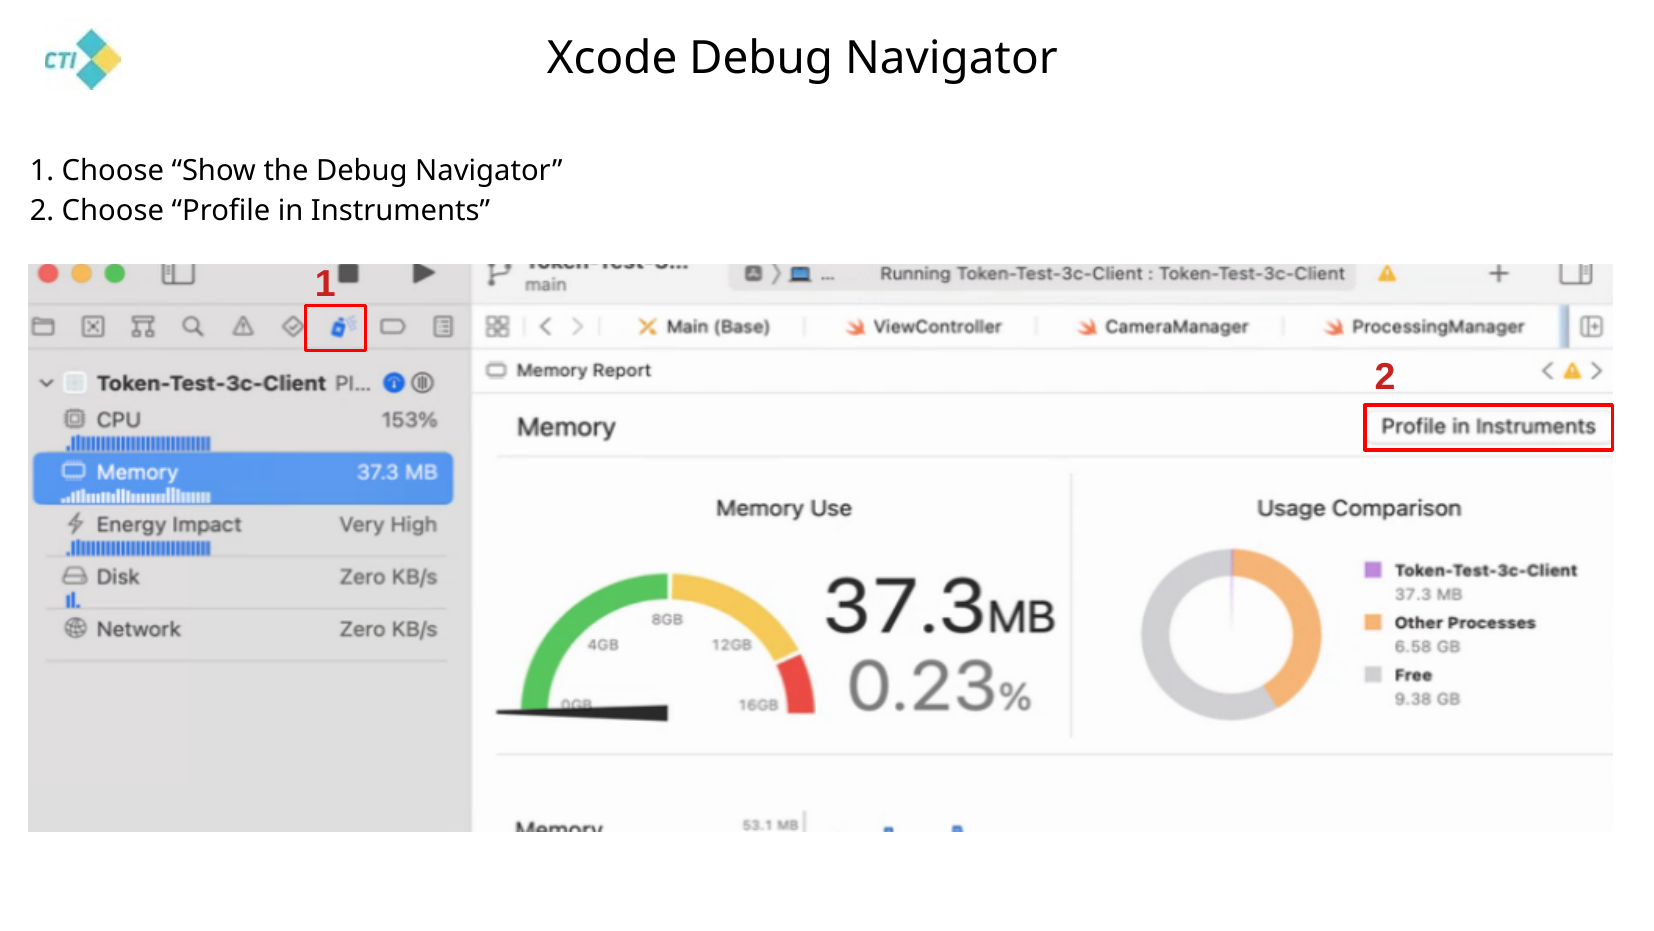

Xcode Debug Navigator
1. Choose “Show the Debug Navigator”
2. Choose “Profile in Instruments”
1
2